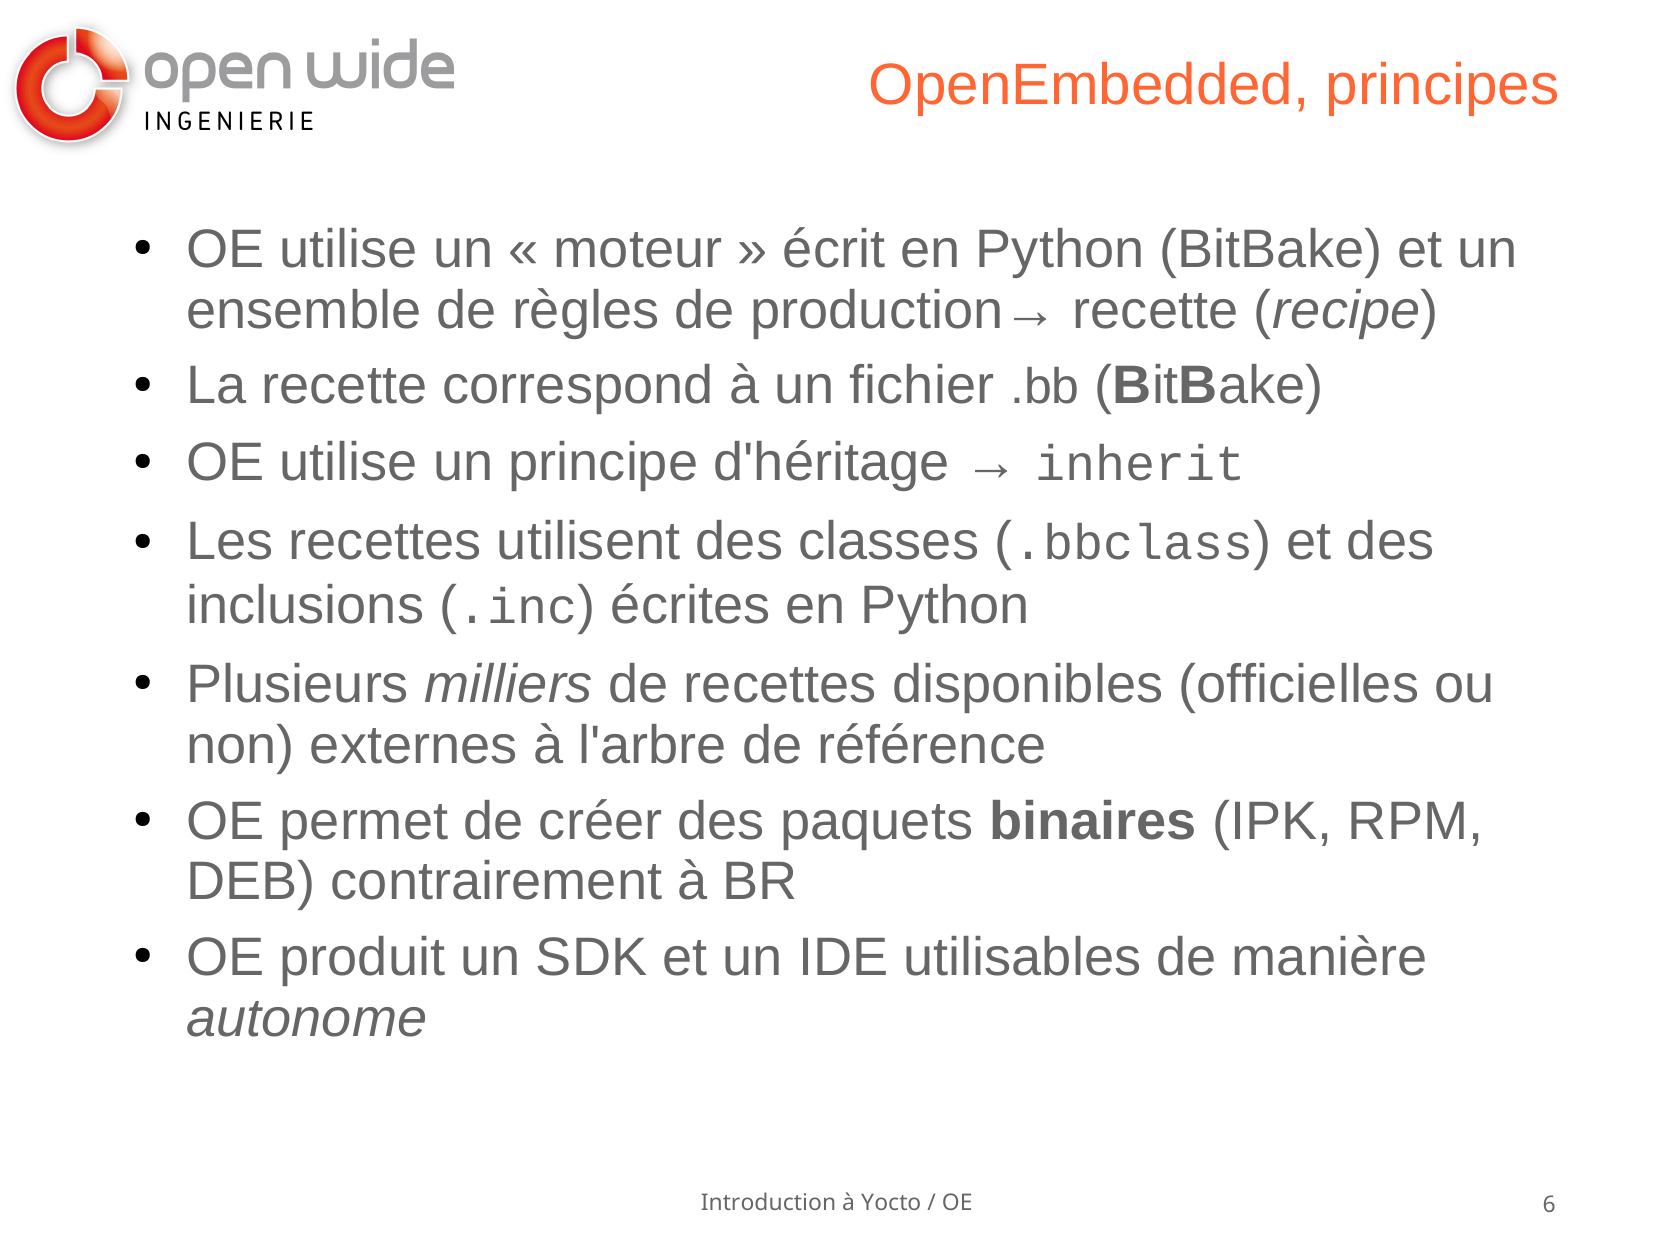

# OpenEmbedded, principes
OE utilise un « moteur » écrit en Python (BitBake) et un ensemble de règles de production→ recette (recipe)
La recette correspond à un fichier .bb (BitBake)
OE utilise un principe d'héritage → inherit
Les recettes utilisent des classes (.bbclass) et des inclusions (.inc) écrites en Python
Plusieurs milliers de recettes disponibles (officielles ou non) externes à l'arbre de référence
OE permet de créer des paquets binaires (IPK, RPM, DEB) contrairement à BR
OE produit un SDK et un IDE utilisables de manière autonome